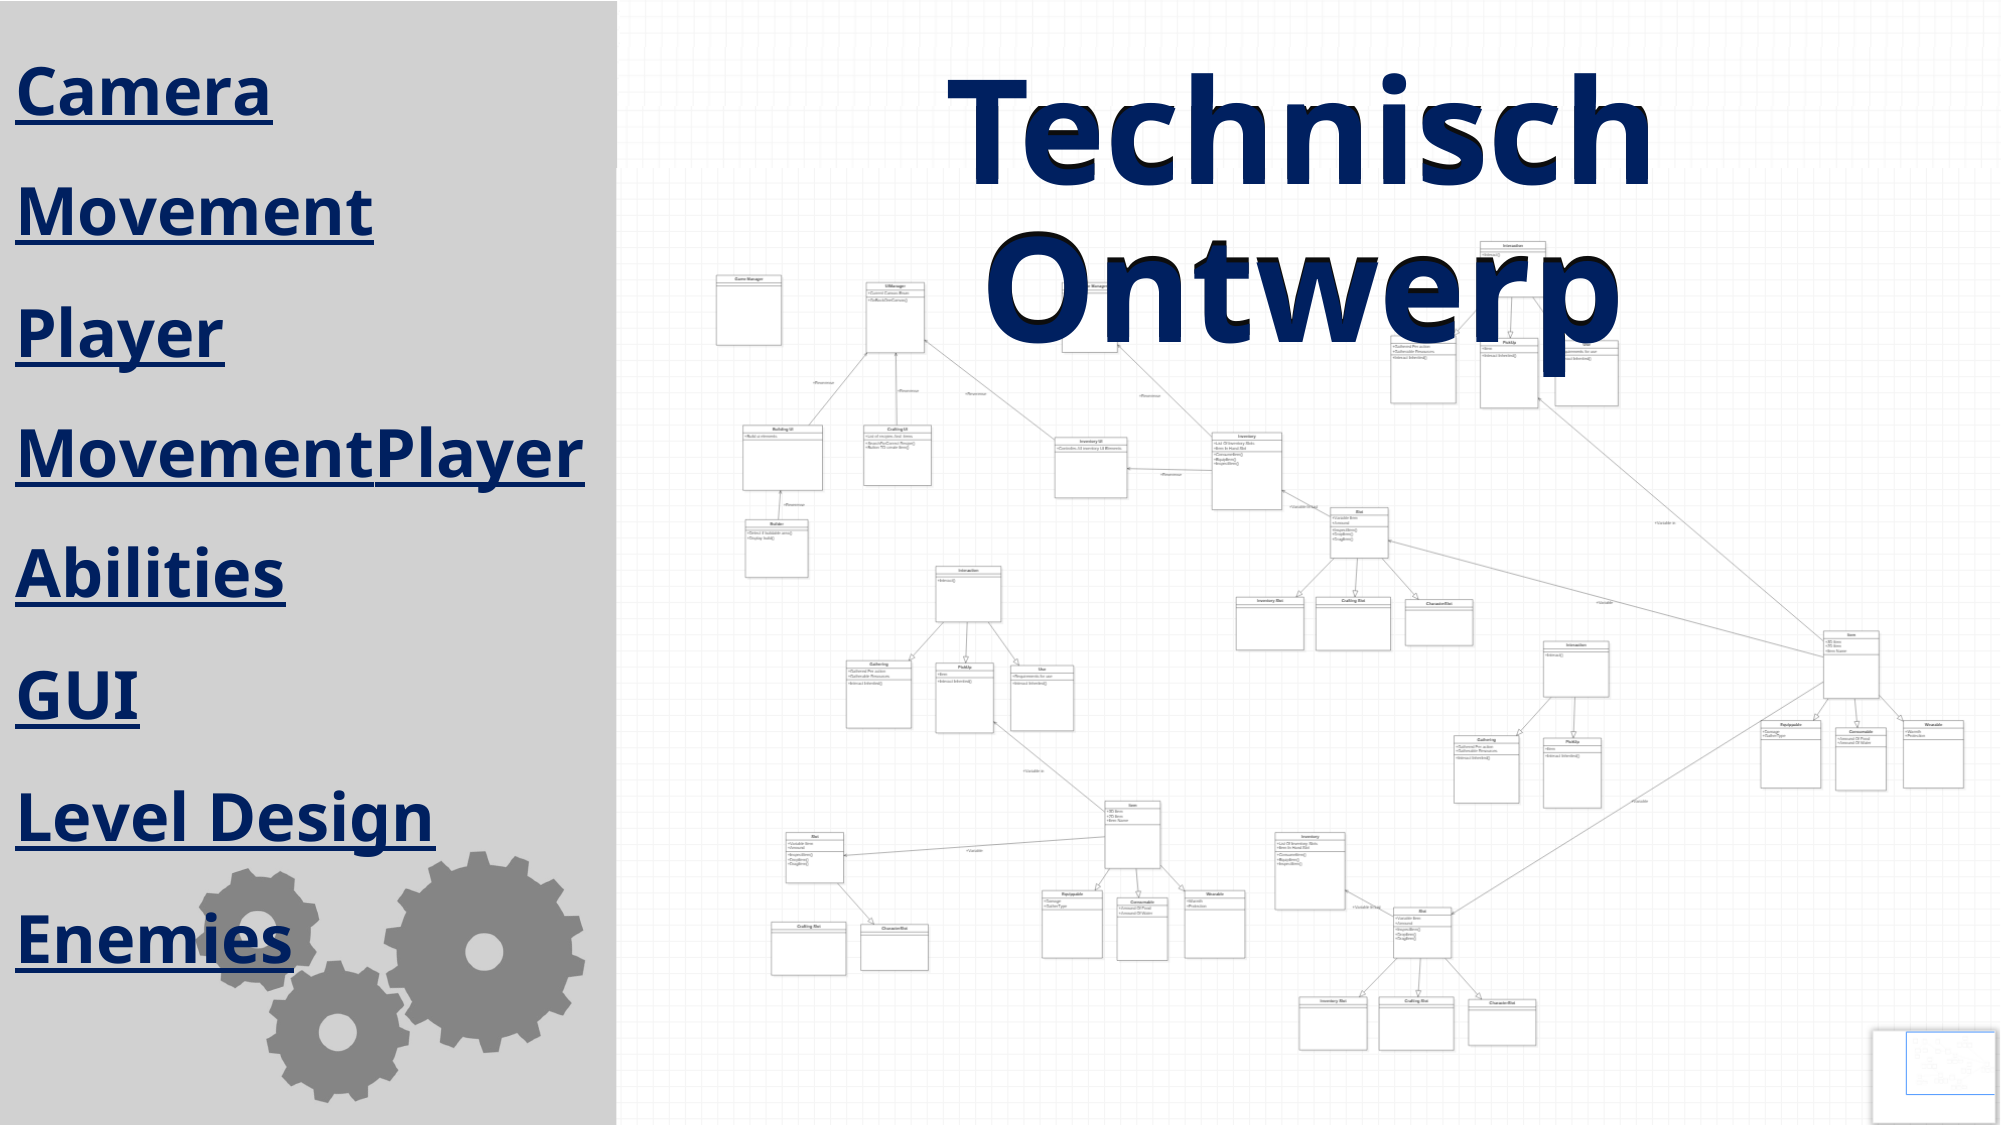

Camera Movement
Player MovementPlayer Abilities
GUI
Level Design
Enemies
Technisch
Ontwerp
Technisch
Ontwerp